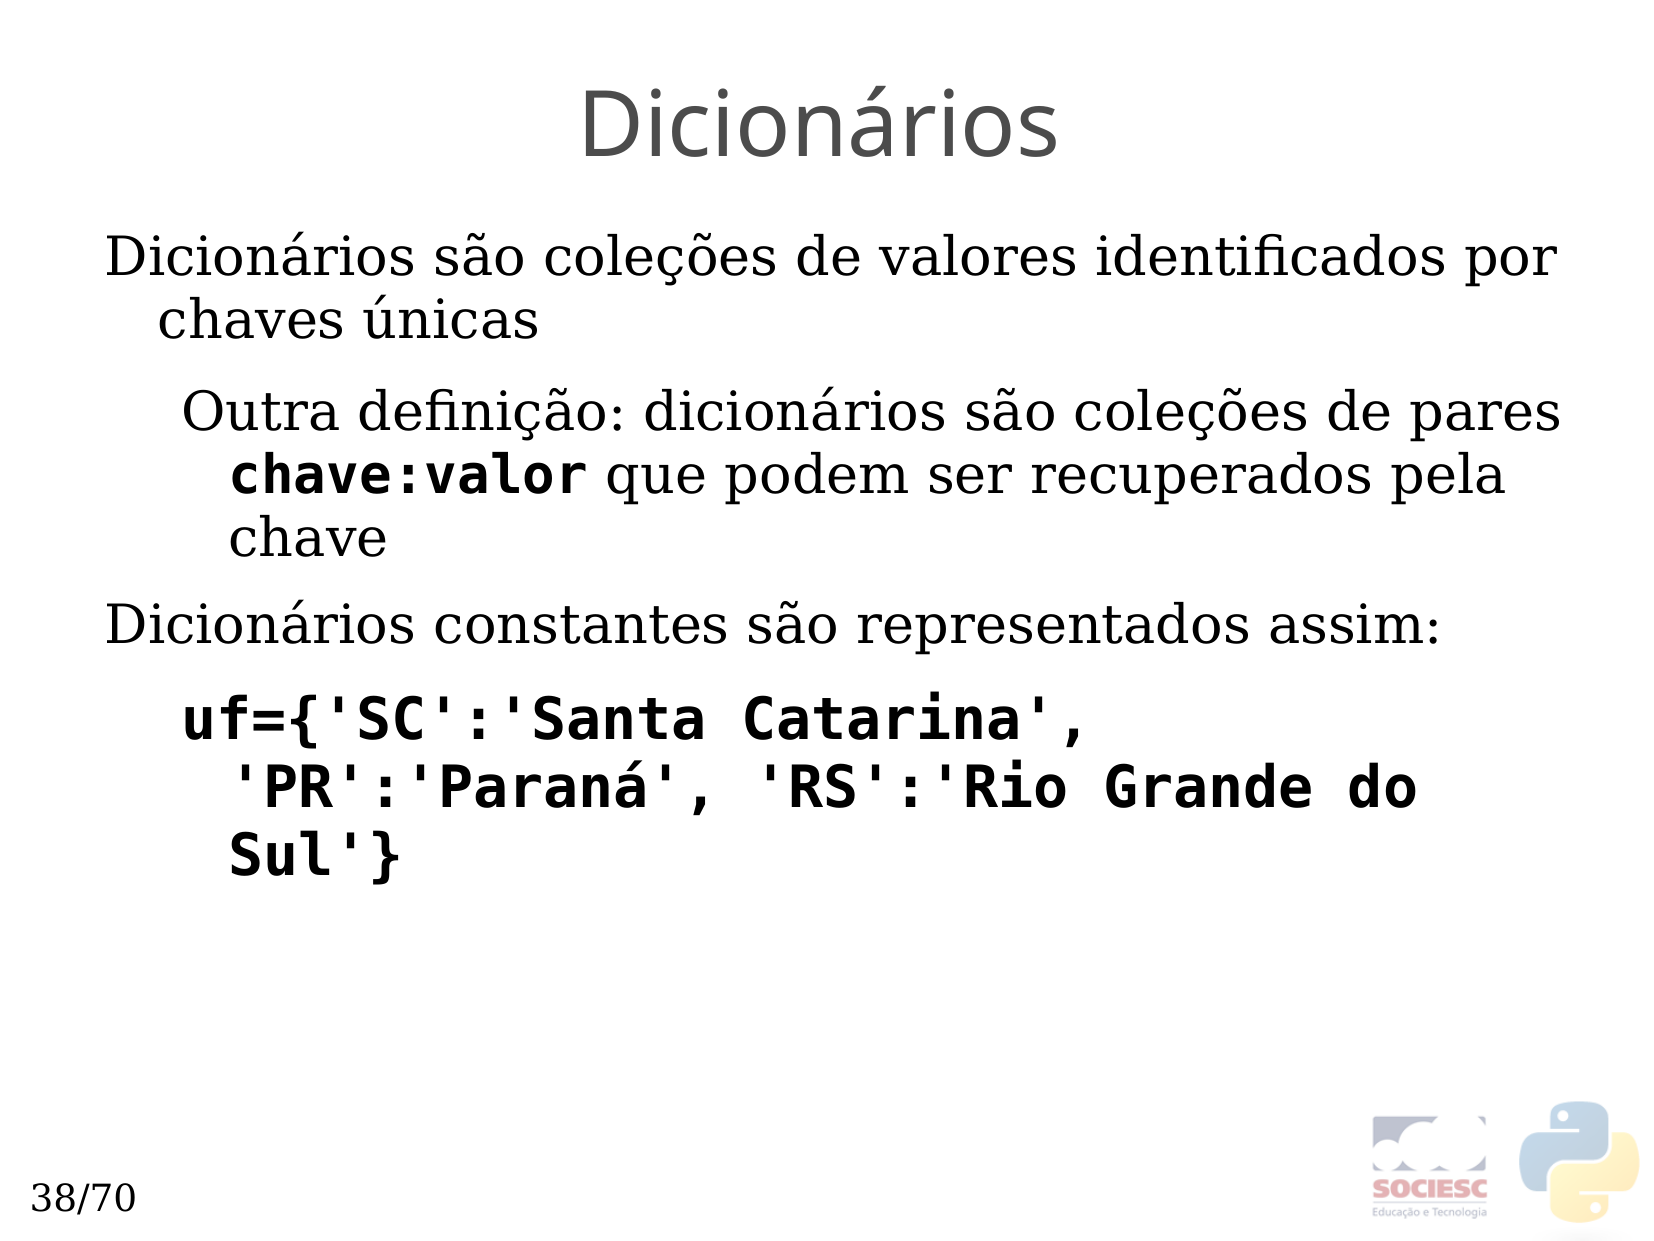

# Dicionários
Dicionários são coleções de valores identificados por chaves únicas
Outra definição: dicionários são coleções de pares chave:valor que podem ser recuperados pela chave
Dicionários constantes são representados assim:
uf={'SC':'Santa Catarina', 'PR':'Paraná', 'RS':'Rio Grande do Sul'}